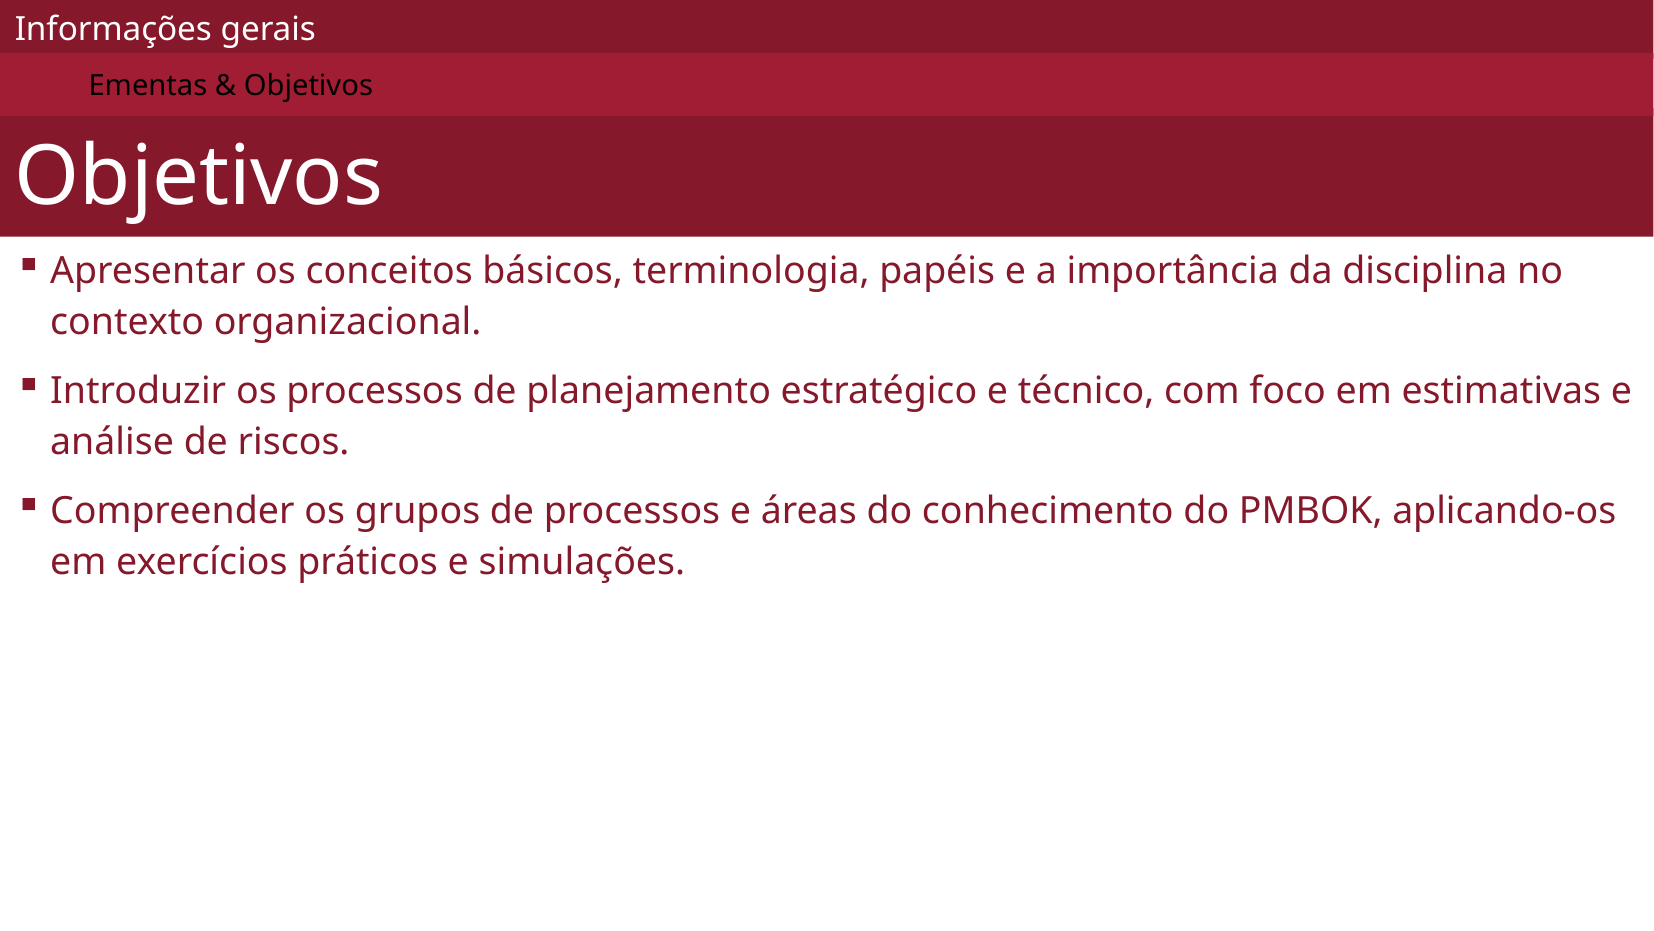

Informações gerais
	Ementas & Objetivos
Objetivos
Apresentar os conceitos básicos, terminologia, papéis e a importância da disciplina no contexto organizacional.
Introduzir os processos de planejamento estratégico e técnico, com foco em estimativas e análise de riscos.
Compreender os grupos de processos e áreas do conhecimento do PMBOK, aplicando-os em exercícios práticos e simulações.